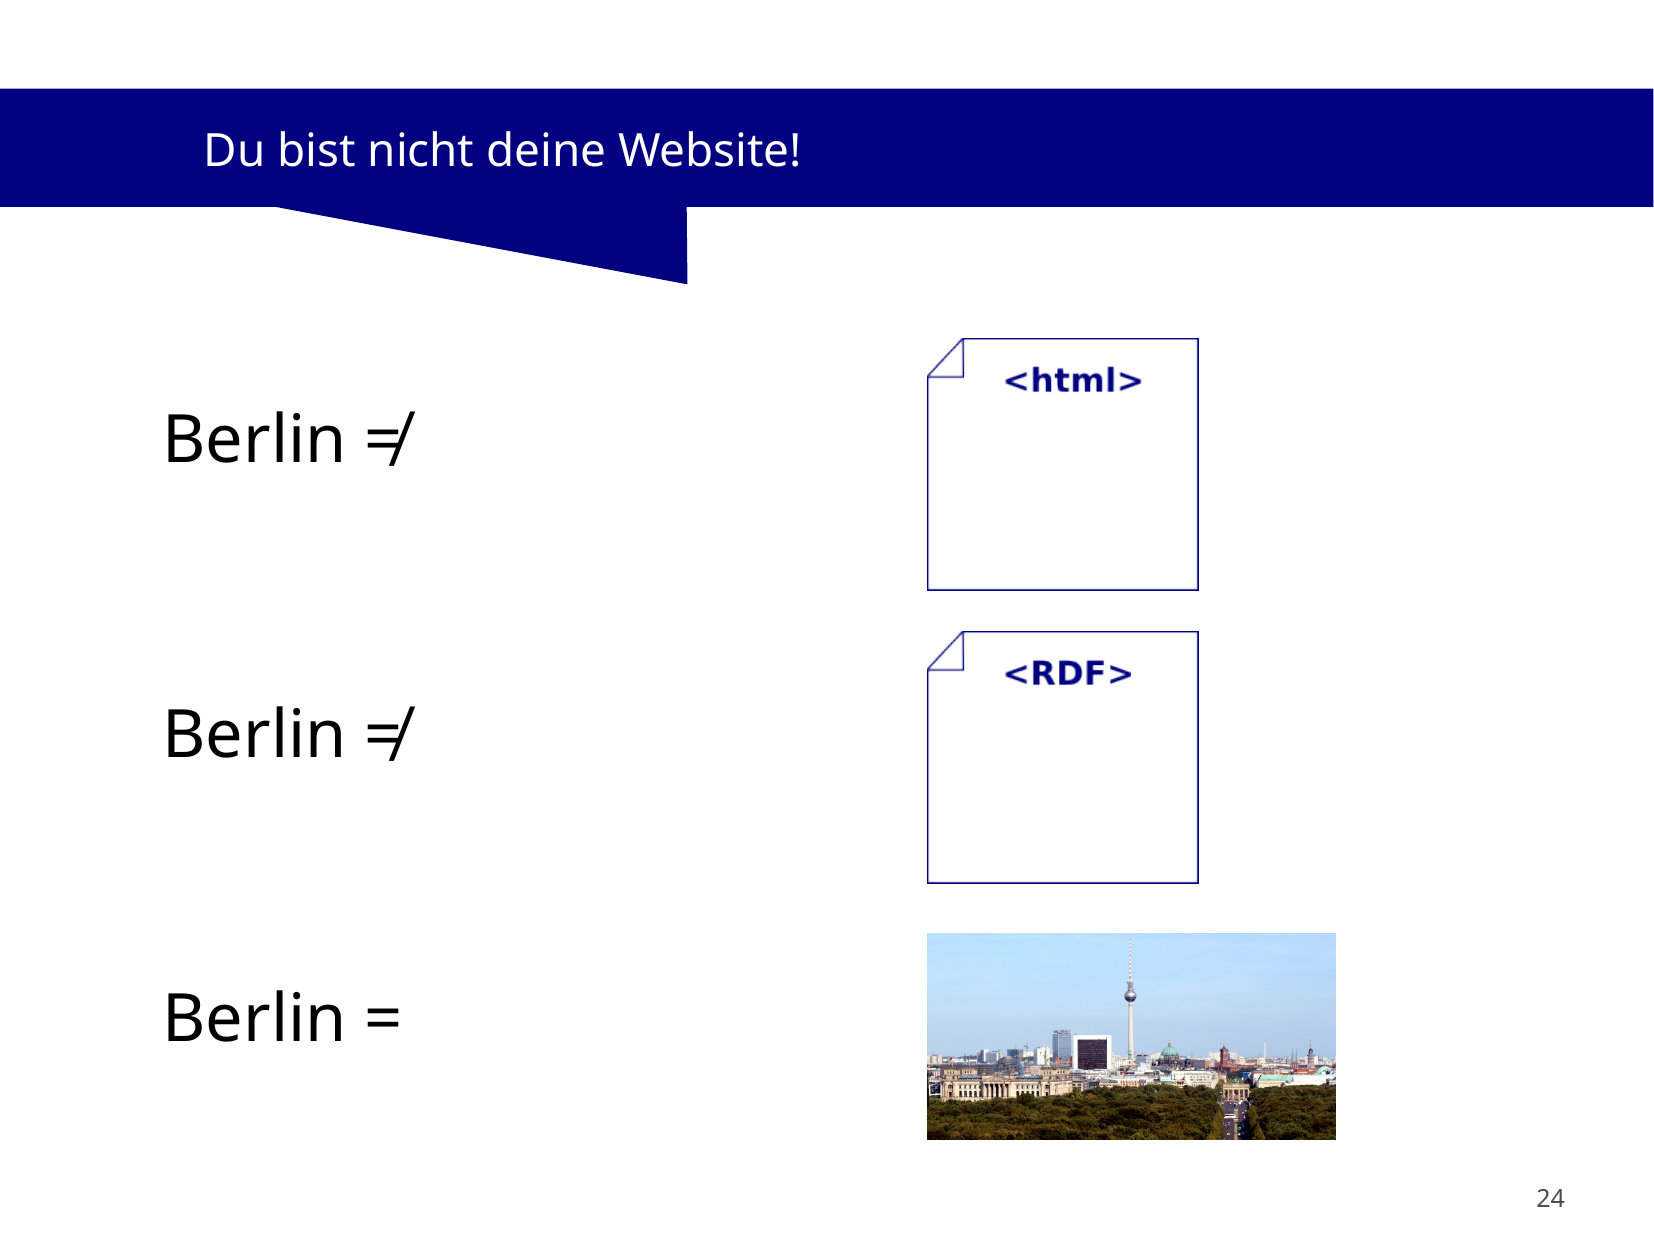

Du bist nicht deine Website!
Berlin ≠
Berlin ≠
Berlin =